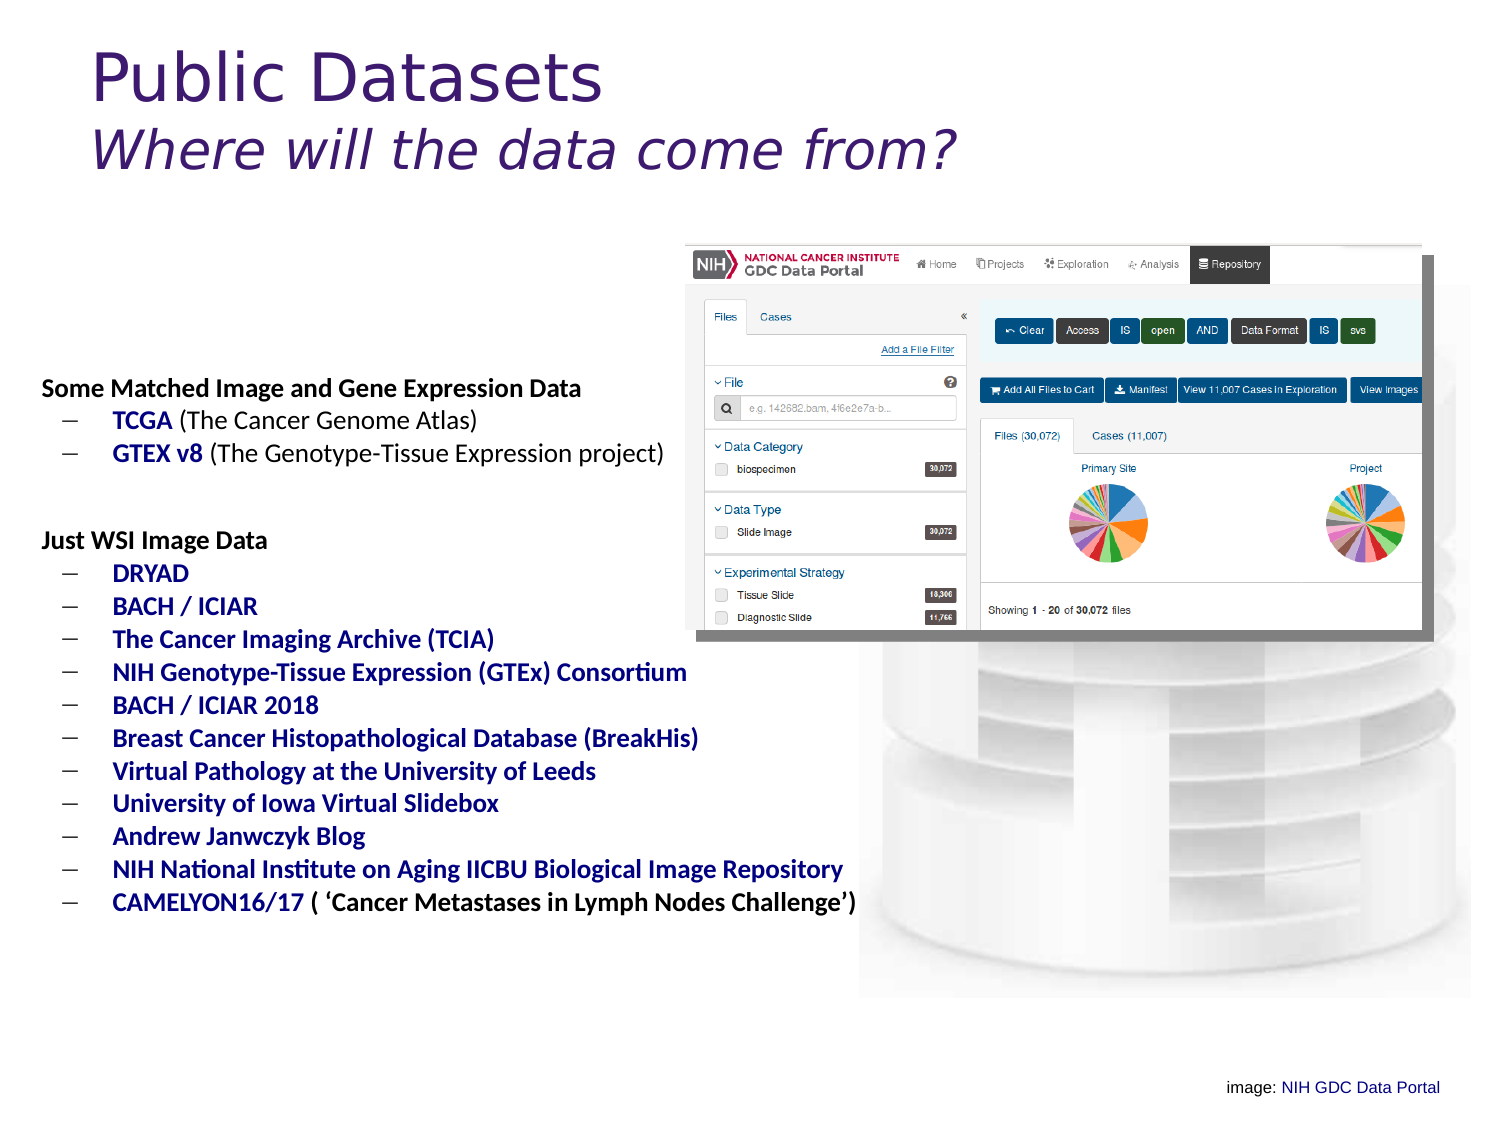

# Public Datasets Where will the data come from?
Some Matched Image and Gene Expression Data
TCGA (The Cancer Genome Atlas)
GTEX v8 (The Genotype-Tissue Expression project)
Just WSI Image Data
DRYAD
BACH / ICIAR
The Cancer Imaging Archive (TCIA)
NIH Genotype-Tissue Expression (GTEx) Consortium
BACH / ICIAR 2018
Breast Cancer Histopathological Database (BreakHis)
Virtual Pathology at the University of Leeds
University of Iowa Virtual Slidebox
Andrew Janwczyk Blog
NIH National Institute on Aging IICBU Biological Image Repository
CAMELYON16/17 ( ‘Cancer Metastases in Lymph Nodes Challenge’)
image: NIH GDC Data Portal